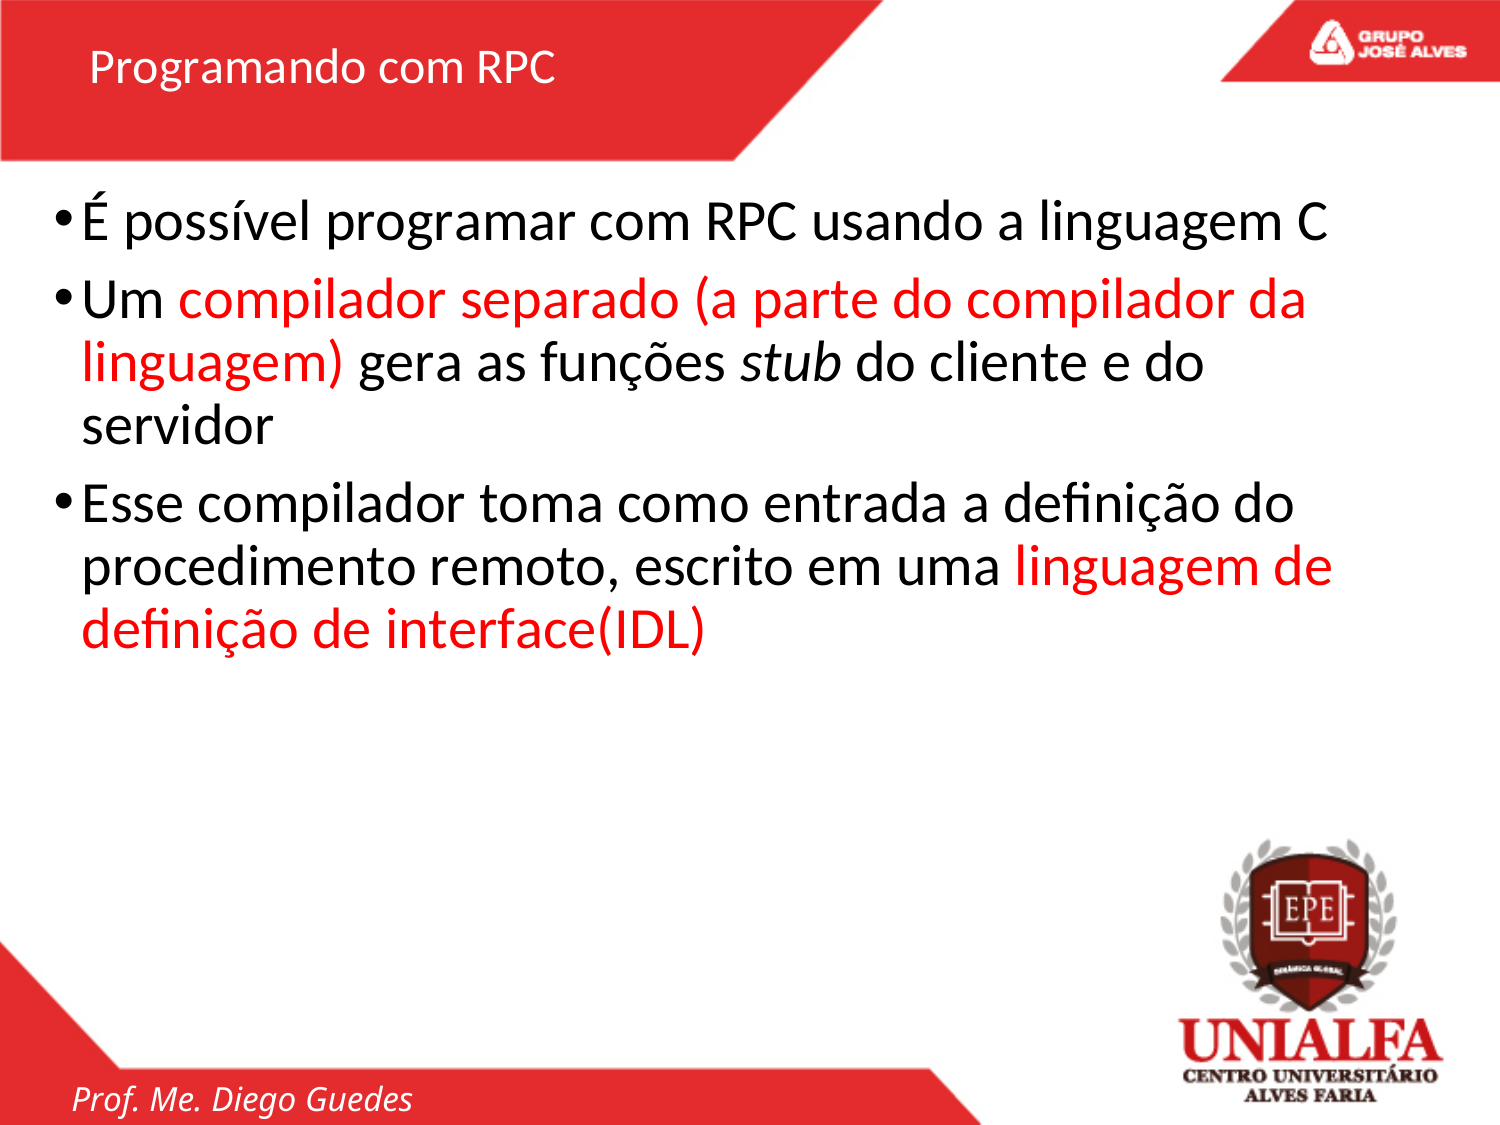

Programando com RPC
# É possível programar com RPC usando a linguagem C
Um compilador separado (a parte do compilador da linguagem) gera as funções stub do cliente e do servidor
Esse compilador toma como entrada a definição do procedimento remoto, escrito em uma linguagem de definição de interface(IDL)
Prof. Me. Diego Guedes